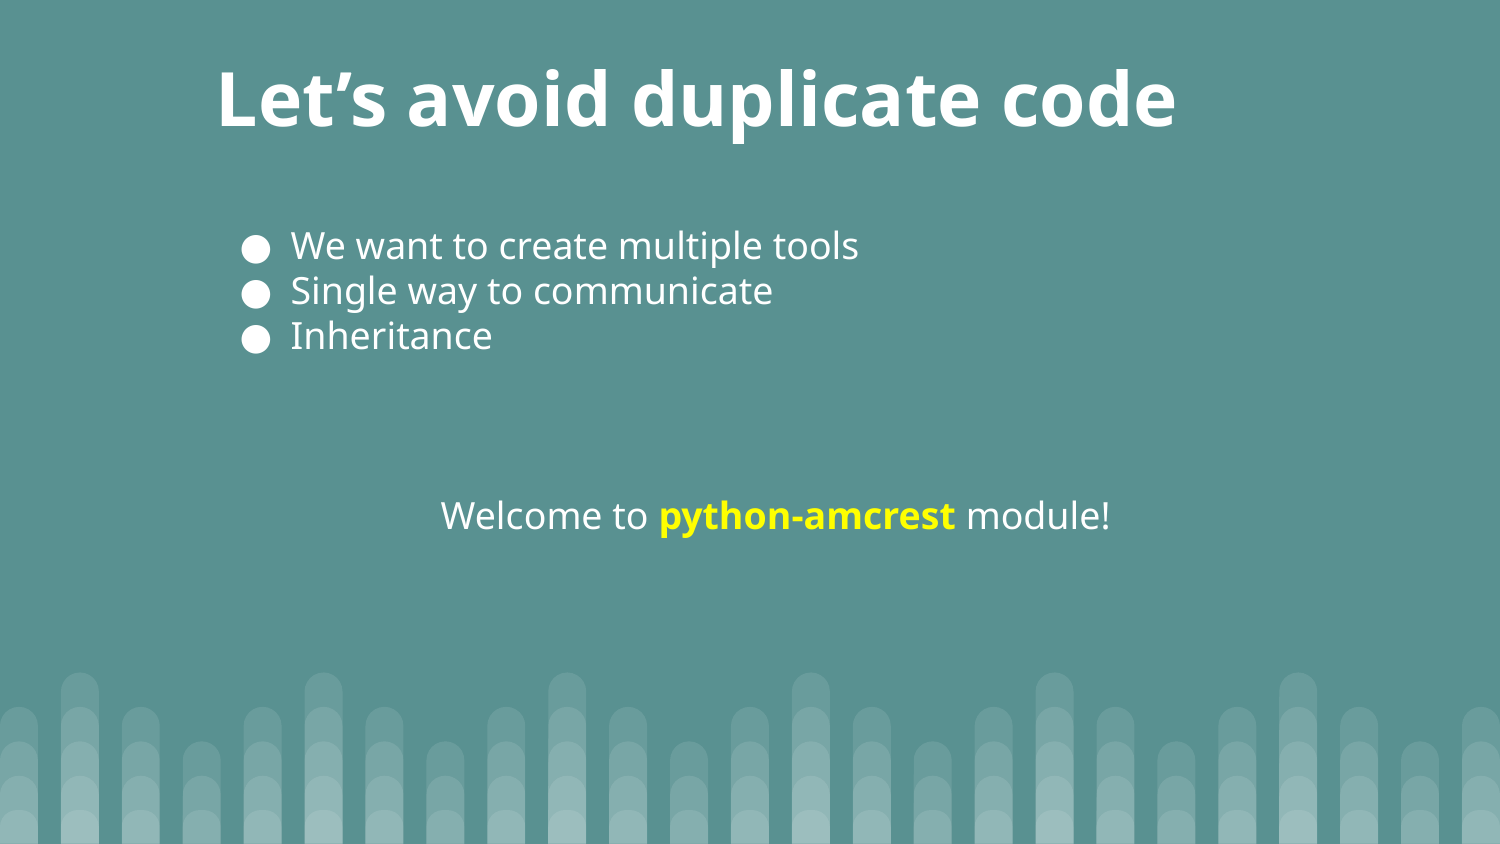

# Let’s avoid duplicate code
We want to create multiple tools
Single way to communicate
Inheritance
			Welcome to python-amcrest module!